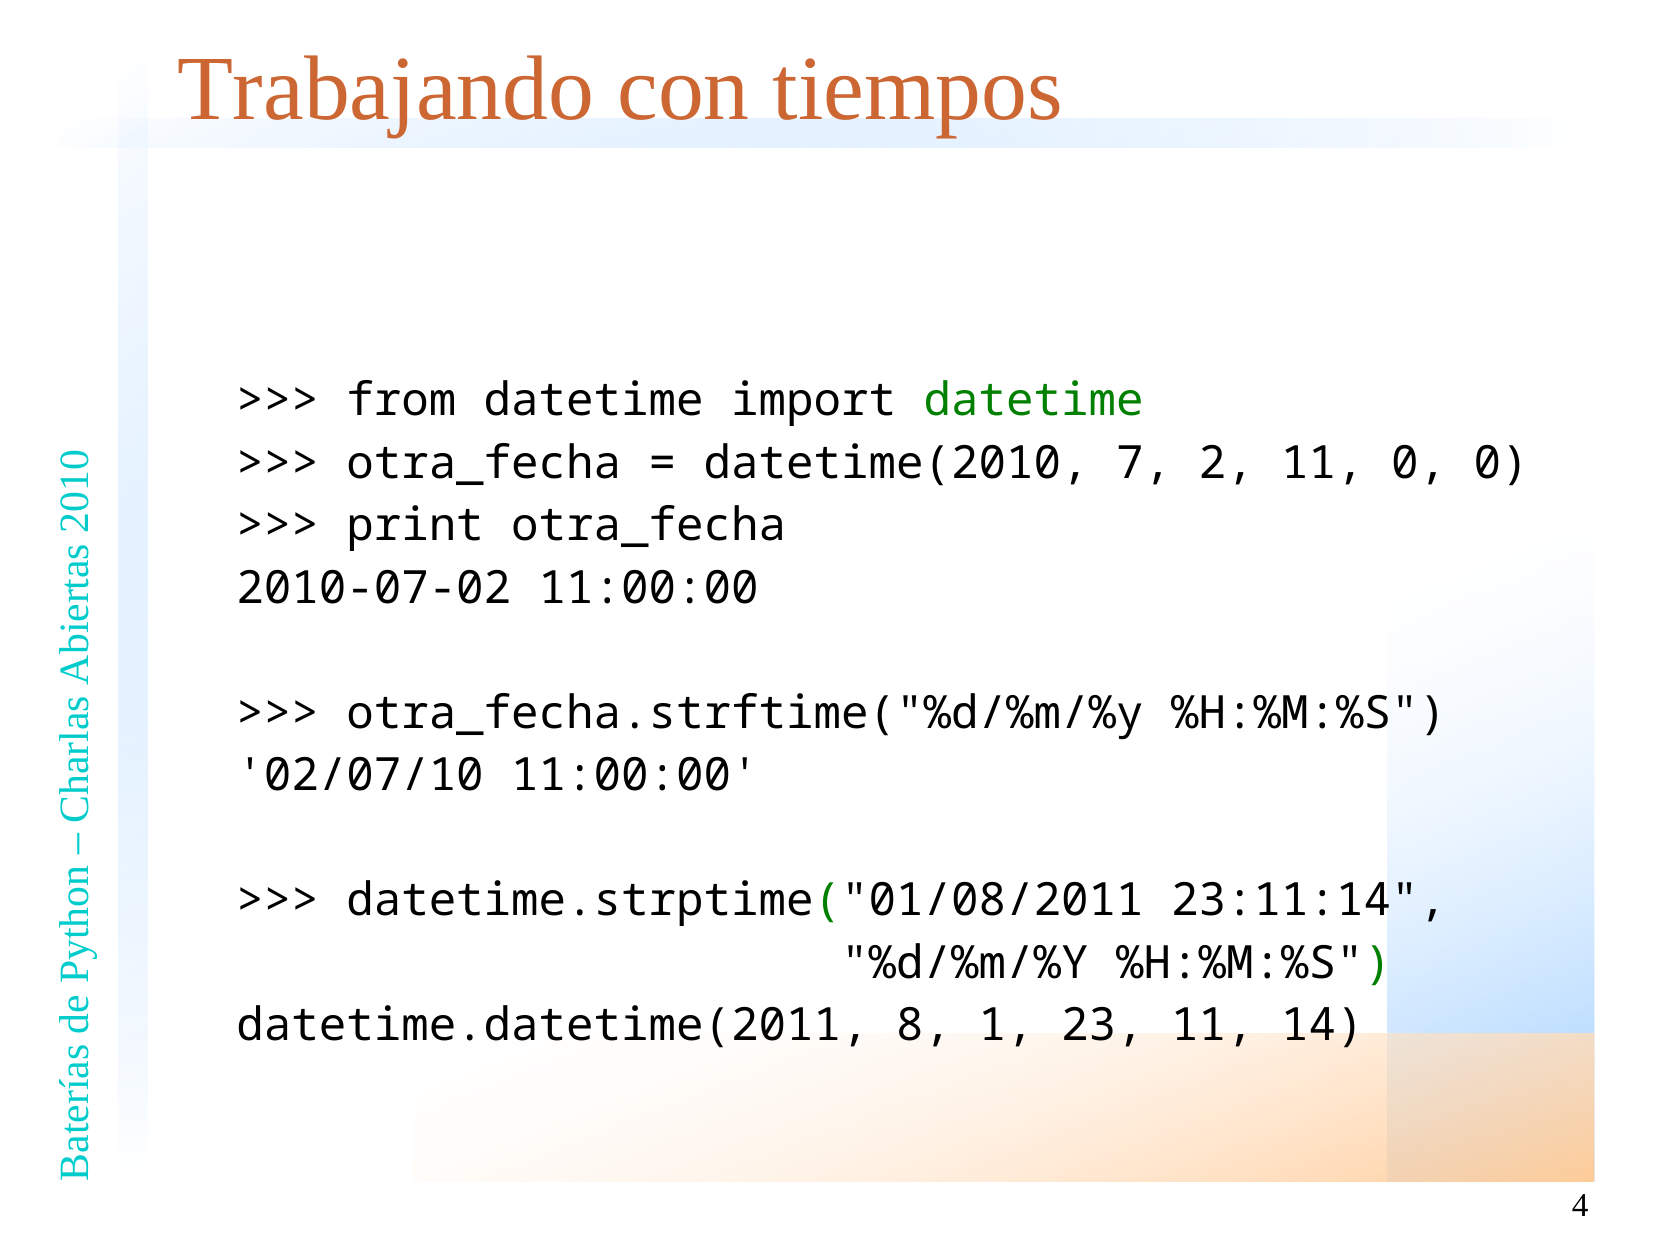

# Trabajando con tiempos
>>> from datetime import datetime
>>> otra_fecha = datetime(2010, 7, 2, 11, 0, 0)
>>> print otra_fecha
2010-07-02 11:00:00
>>> otra_fecha.strftime("%d/%m/%y %H:%M:%S")
'02/07/10 11:00:00'
>>> datetime.strptime("01/08/2011 23:11:14",
 "%d/%m/%Y %H:%M:%S")
datetime.datetime(2011, 8, 1, 23, 11, 14)